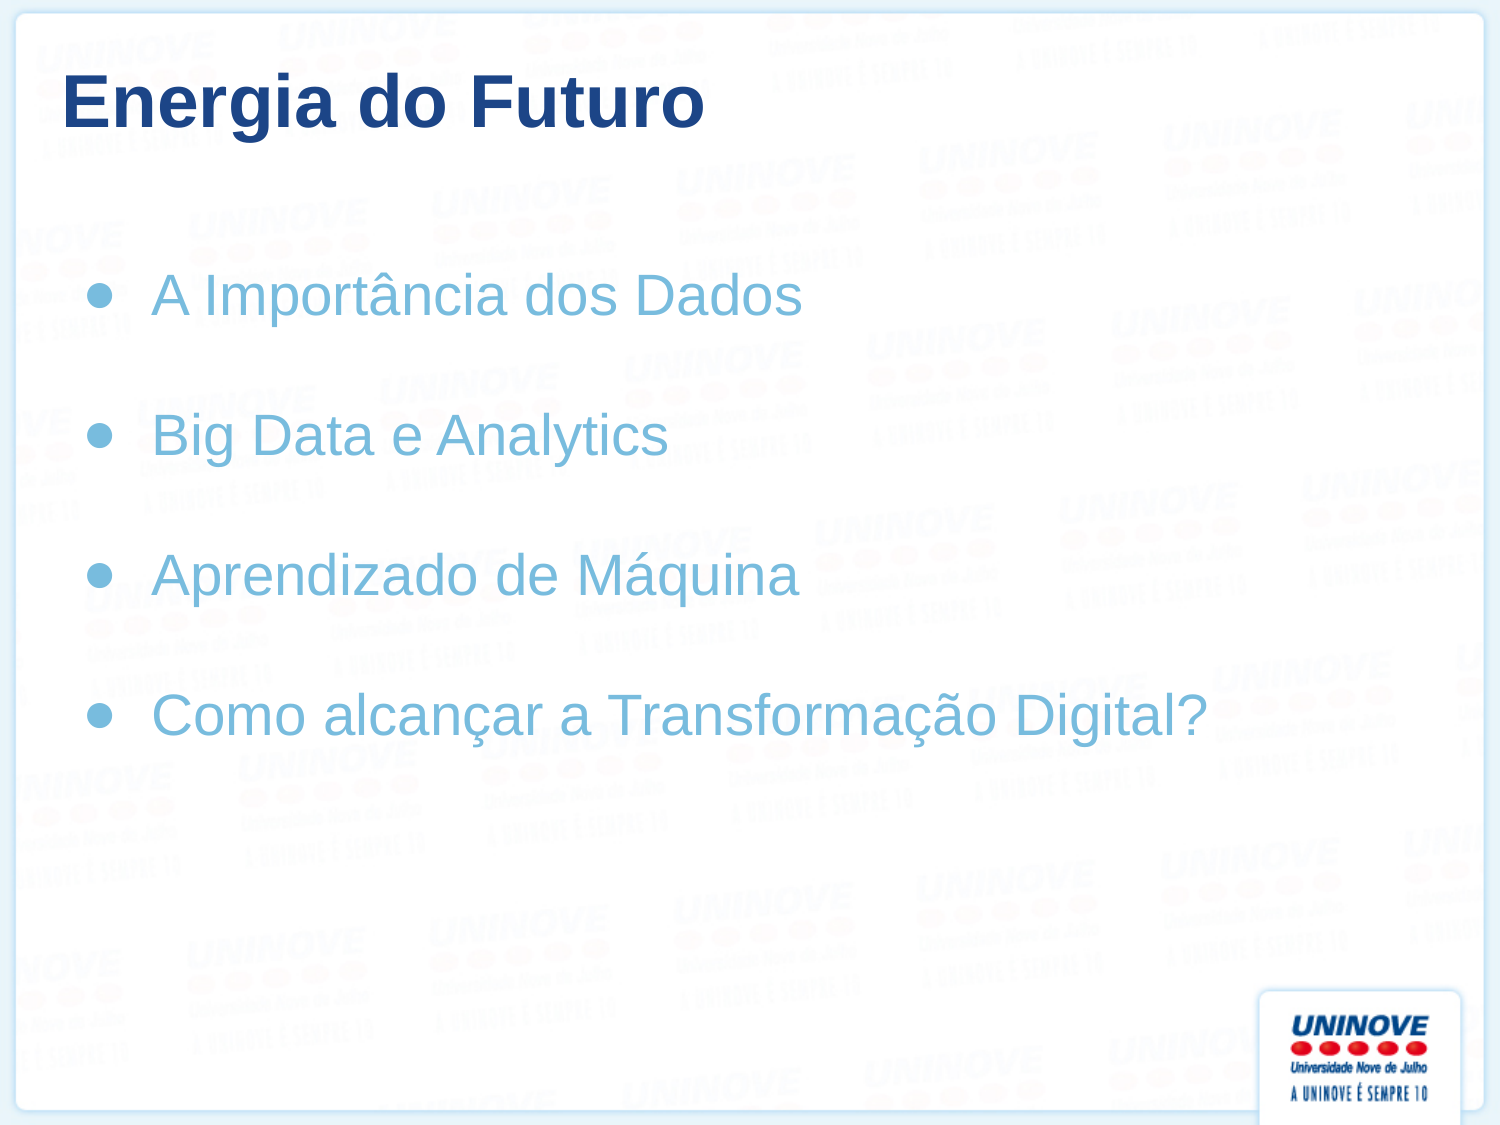

Energia do Futuro
A Importância dos Dados
Big Data e Analytics
Aprendizado de Máquina
Como alcançar a Transformação Digital?